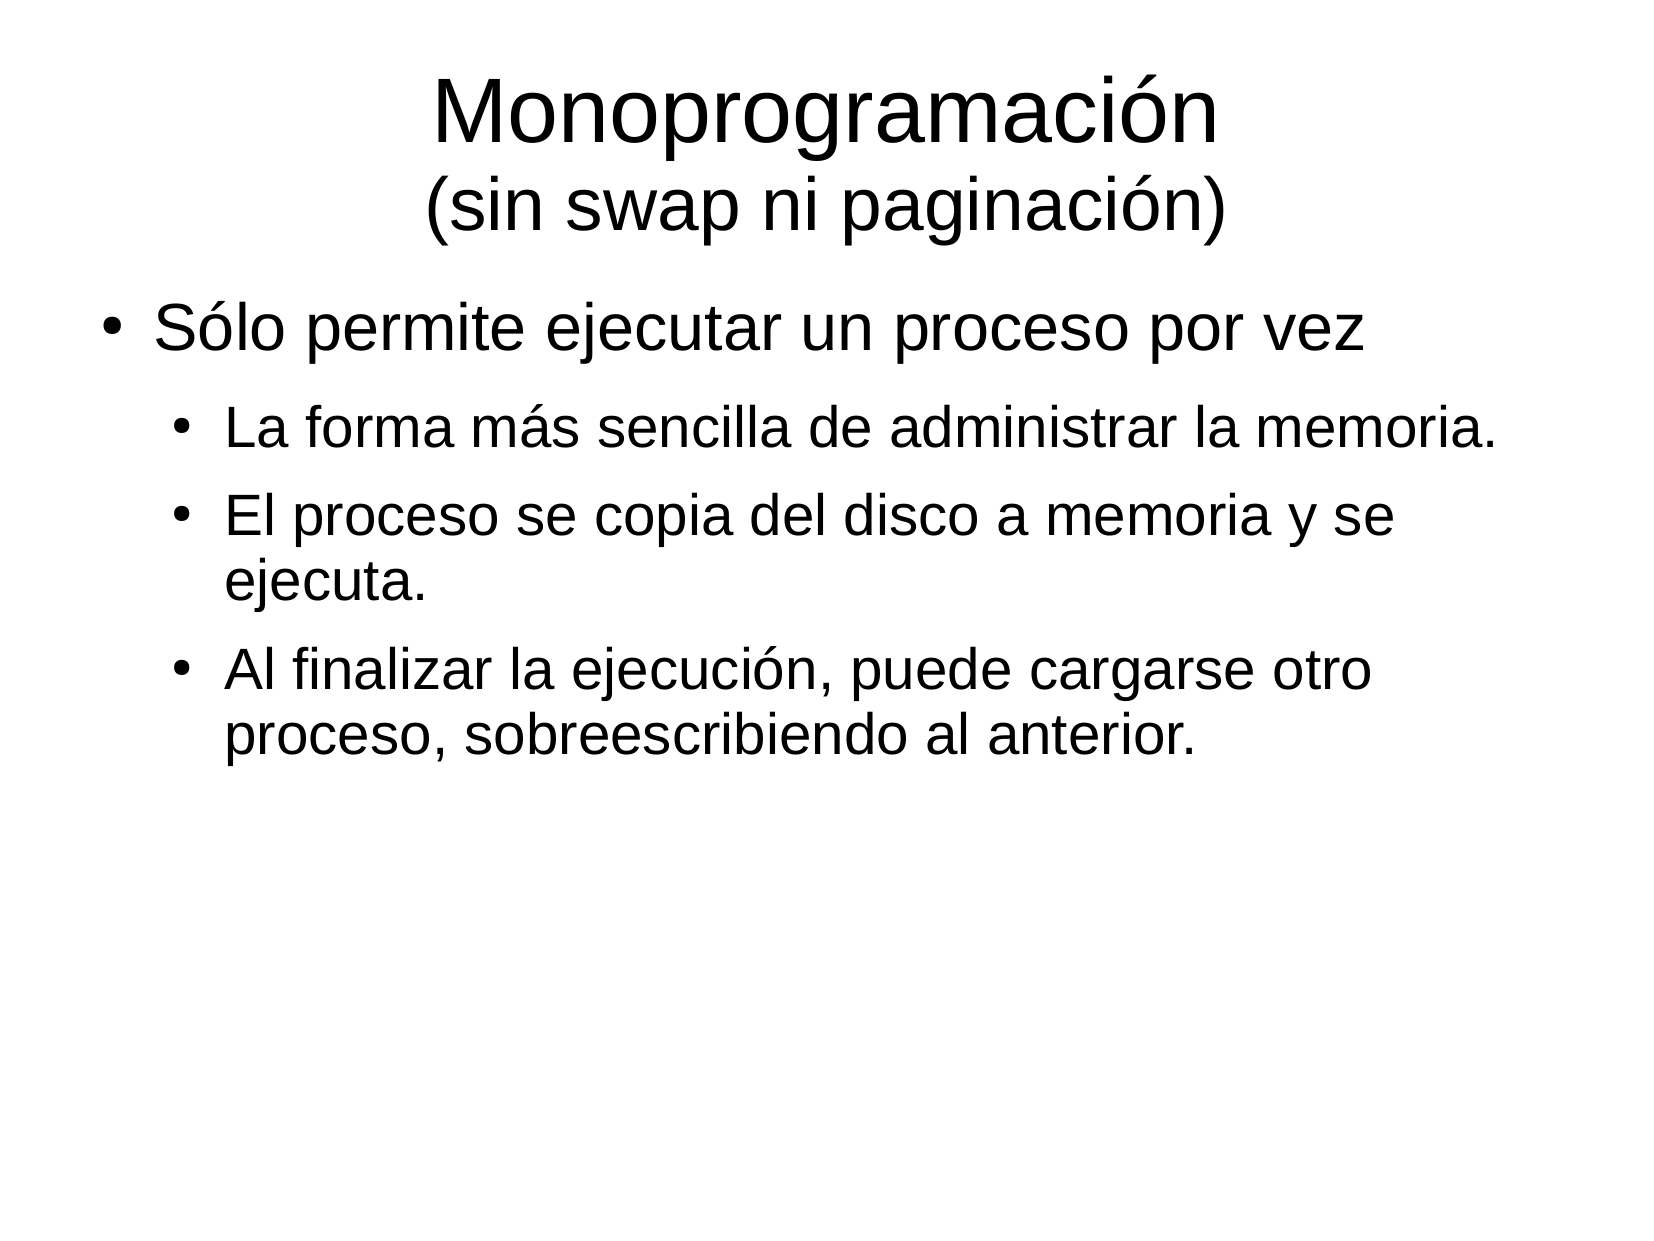

# Monoprogramación (sin swap ni paginación)
Sólo permite ejecutar un proceso por vez
La forma más sencilla de administrar la memoria.
El proceso se copia del disco a memoria y se ejecuta.
Al finalizar la ejecución, puede cargarse otro proceso, sobreescribiendo al anterior.